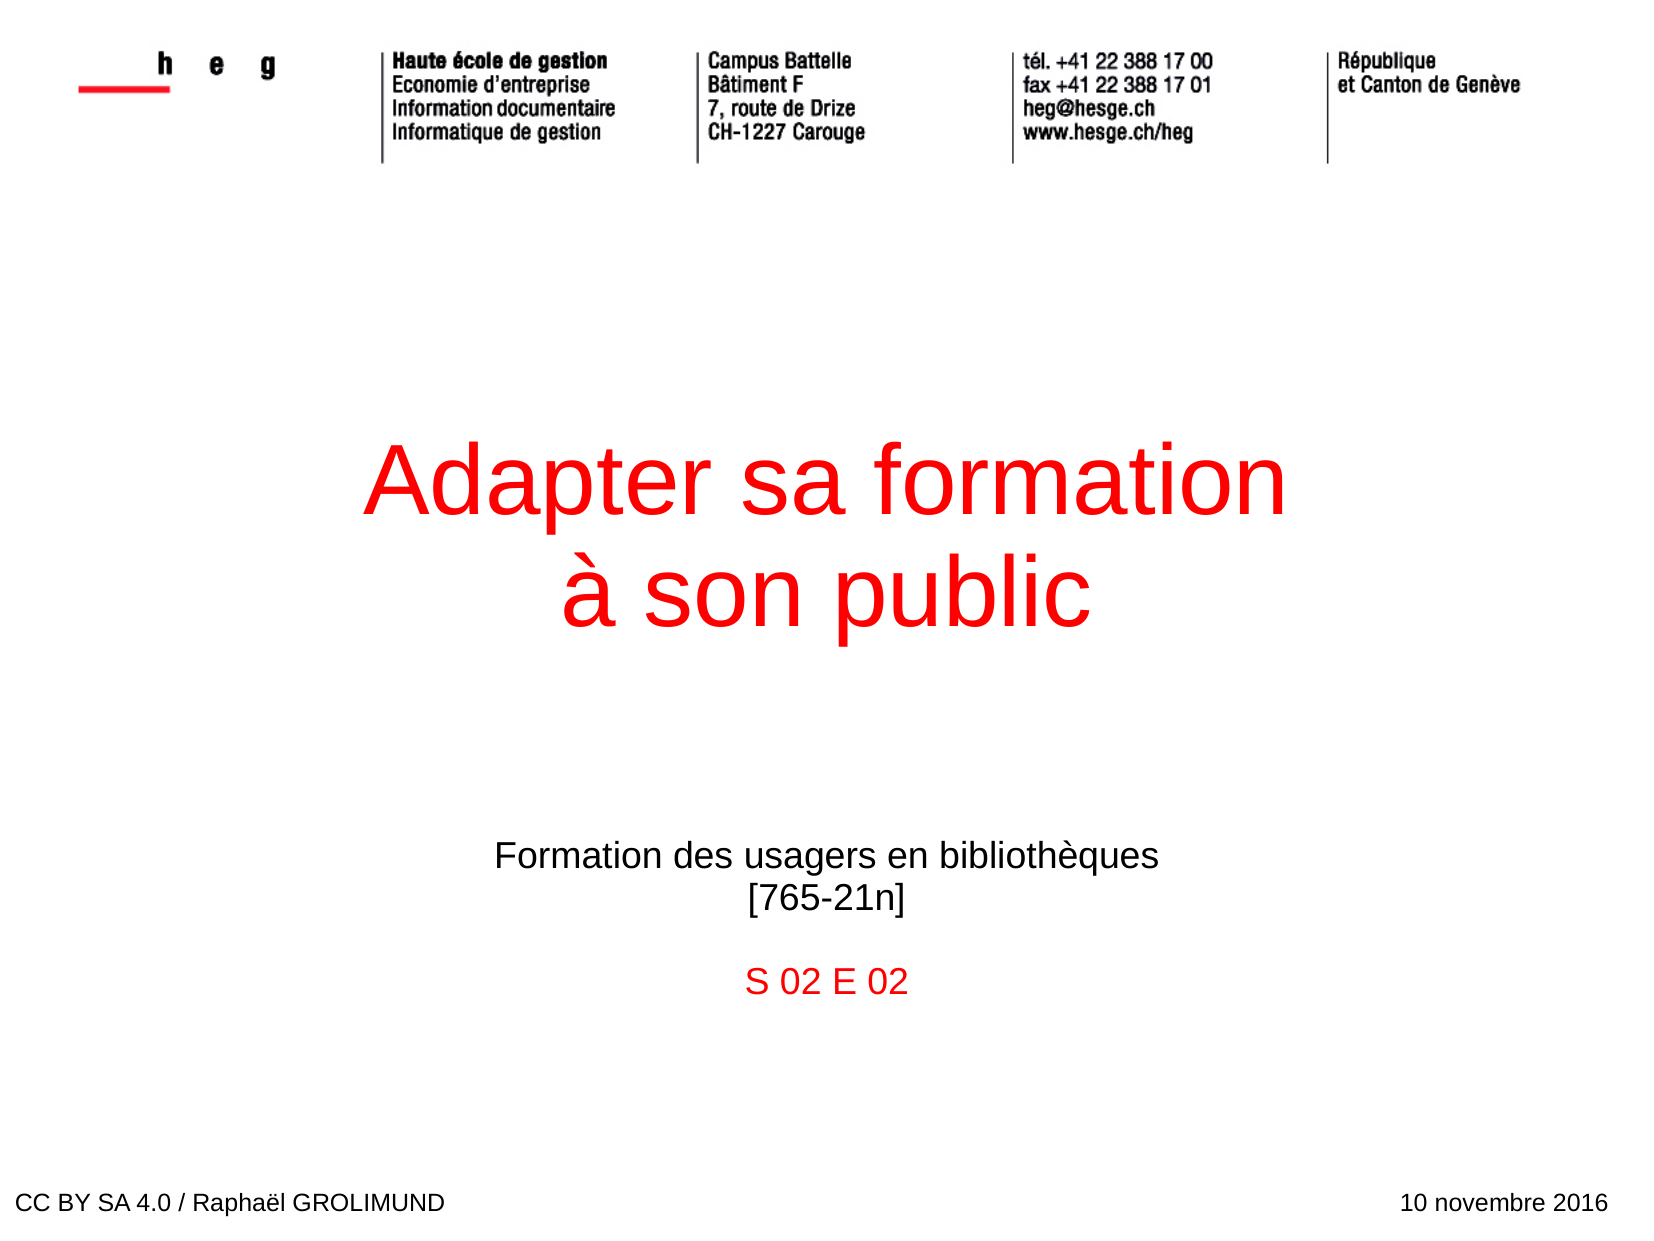

Adapter sa formation
à son public
Formation des usagers en bibliothèques
[765-21n]
S 02 E 02
CC BY SA 4.0 / Raphaël GROLIMUND	10 novembre 2016